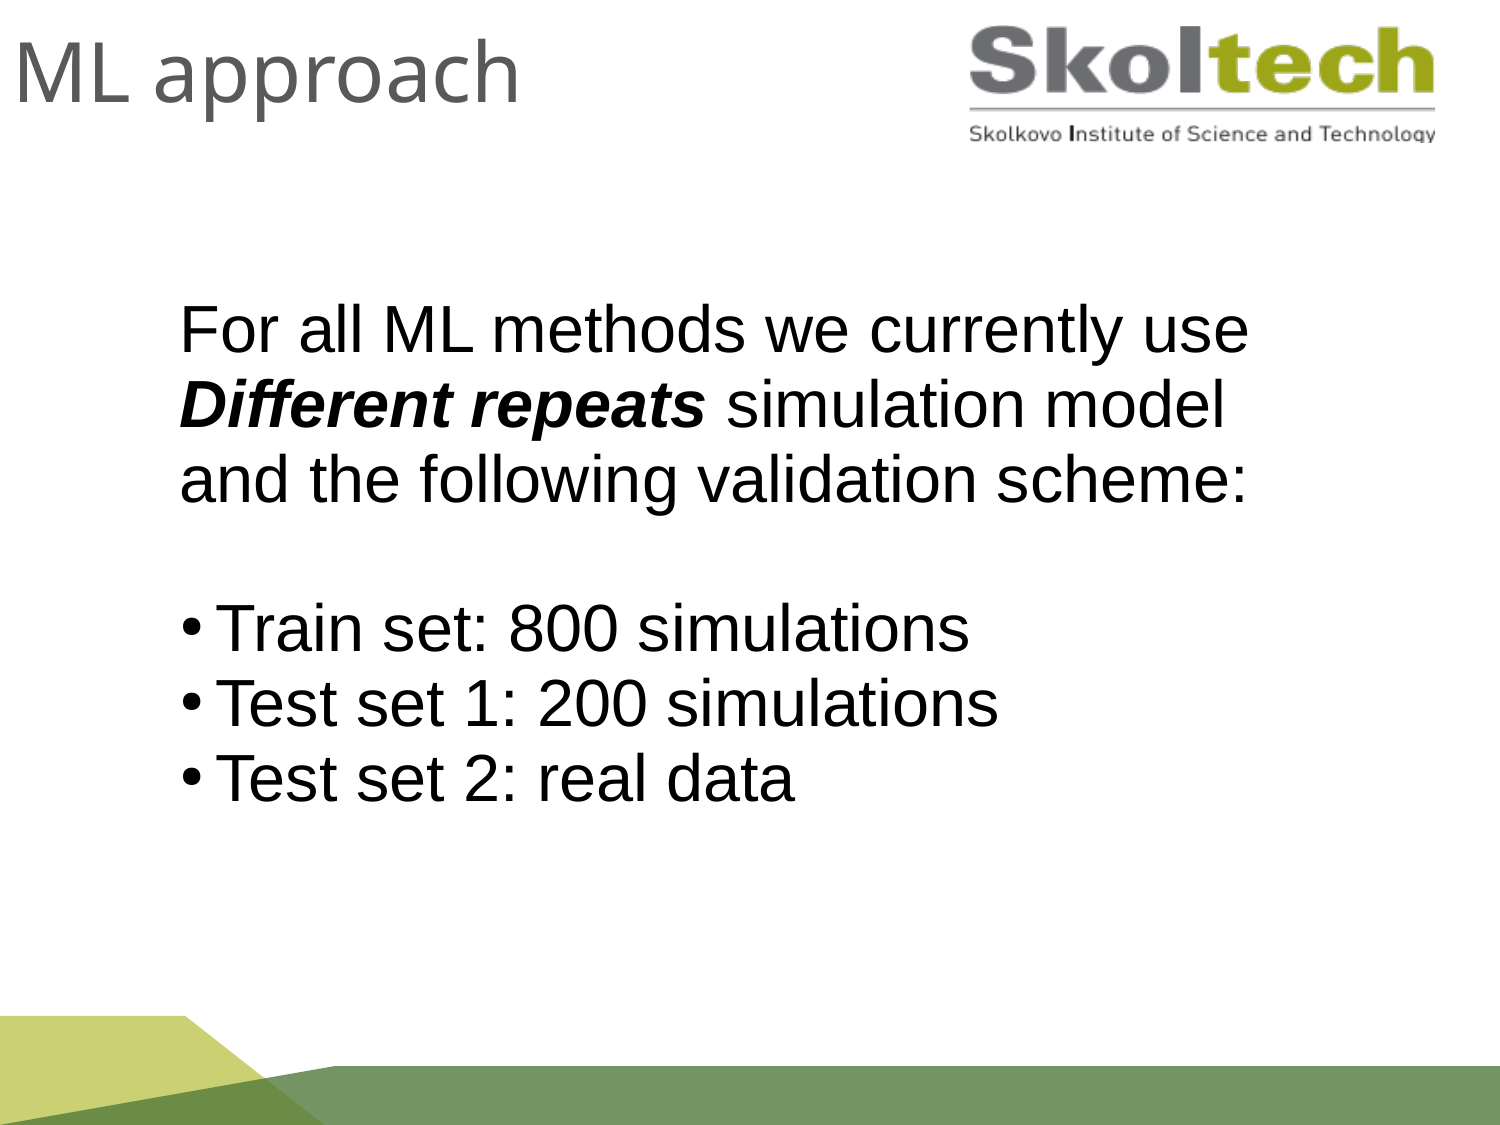

# ML approach
For all ML methods we currently use Different repeats simulation model
and the following validation scheme:
Train set: 800 simulations
Test set 1: 200 simulations
Test set 2: real data